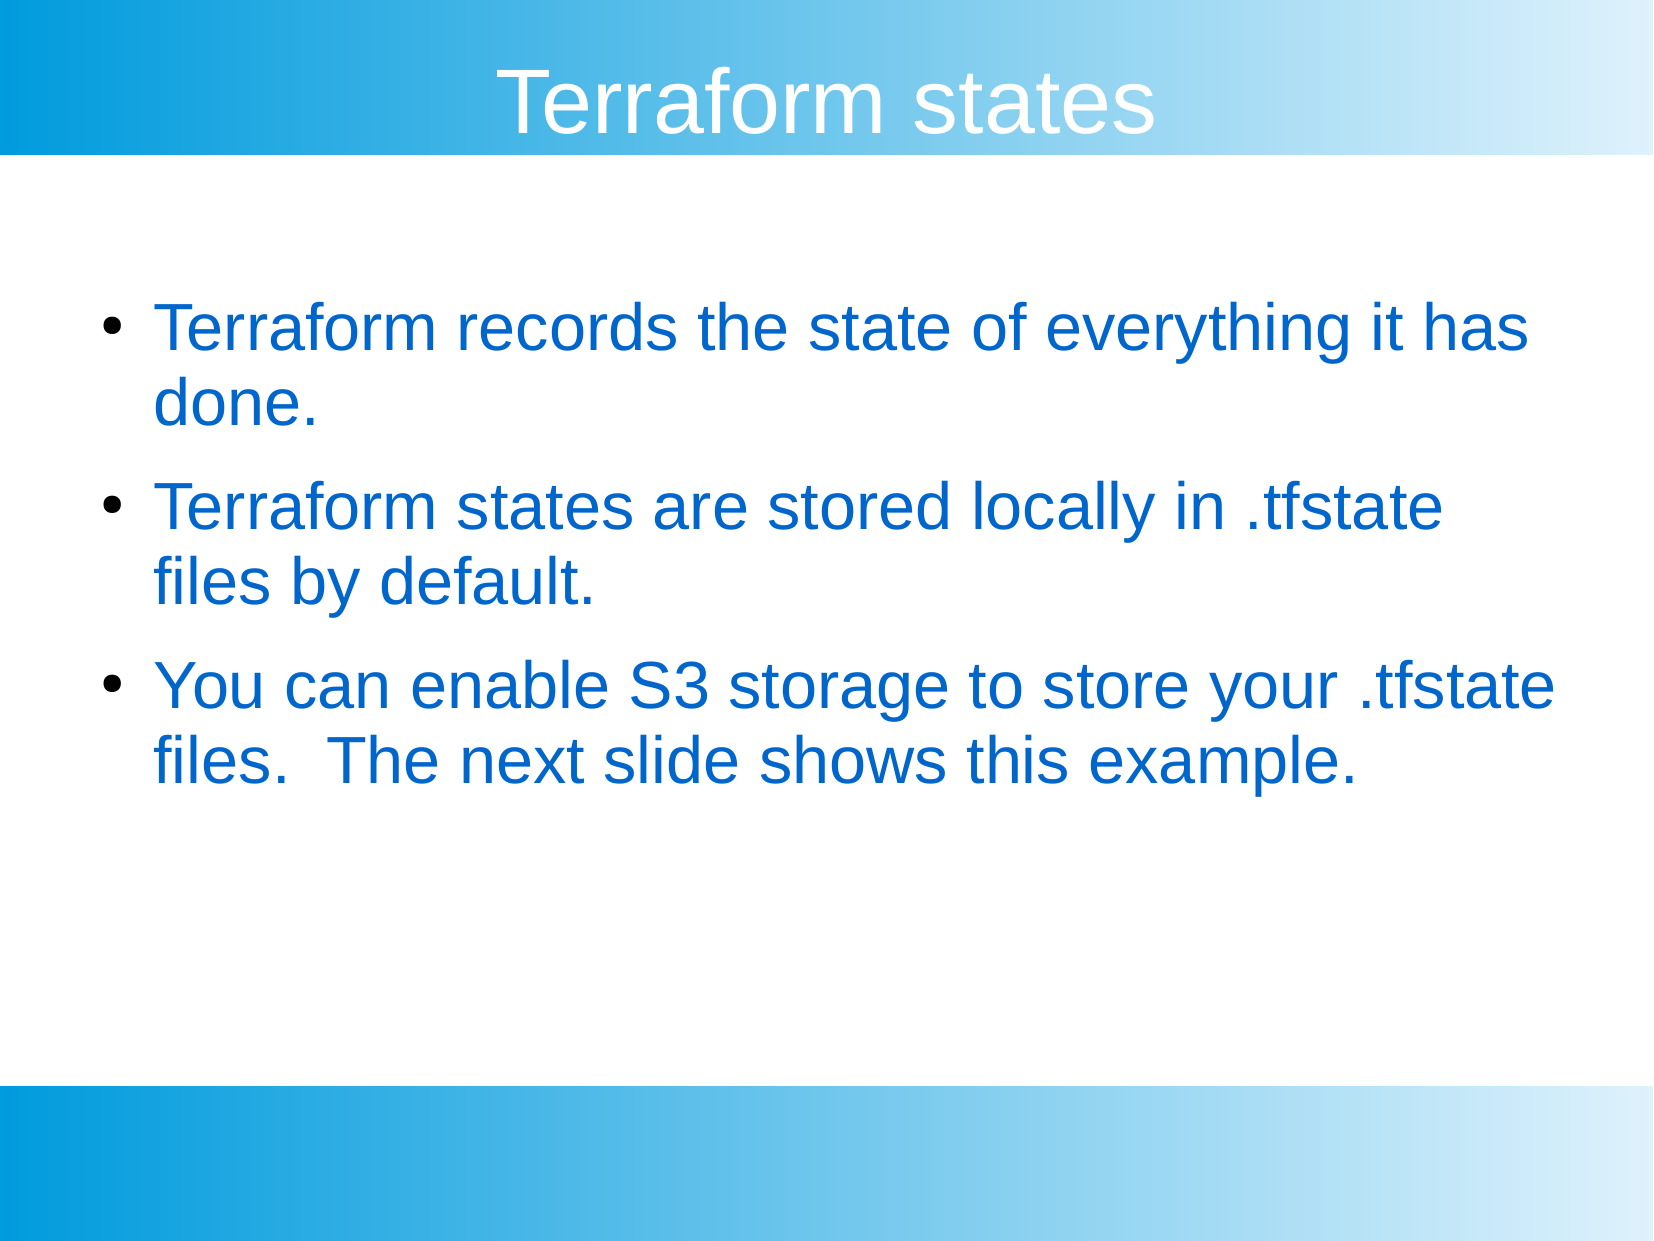

# Terraform states
Terraform records the state of everything it has done.
Terraform states are stored locally in .tfstate files by default.
You can enable S3 storage to store your .tfstate files. The next slide shows this example.